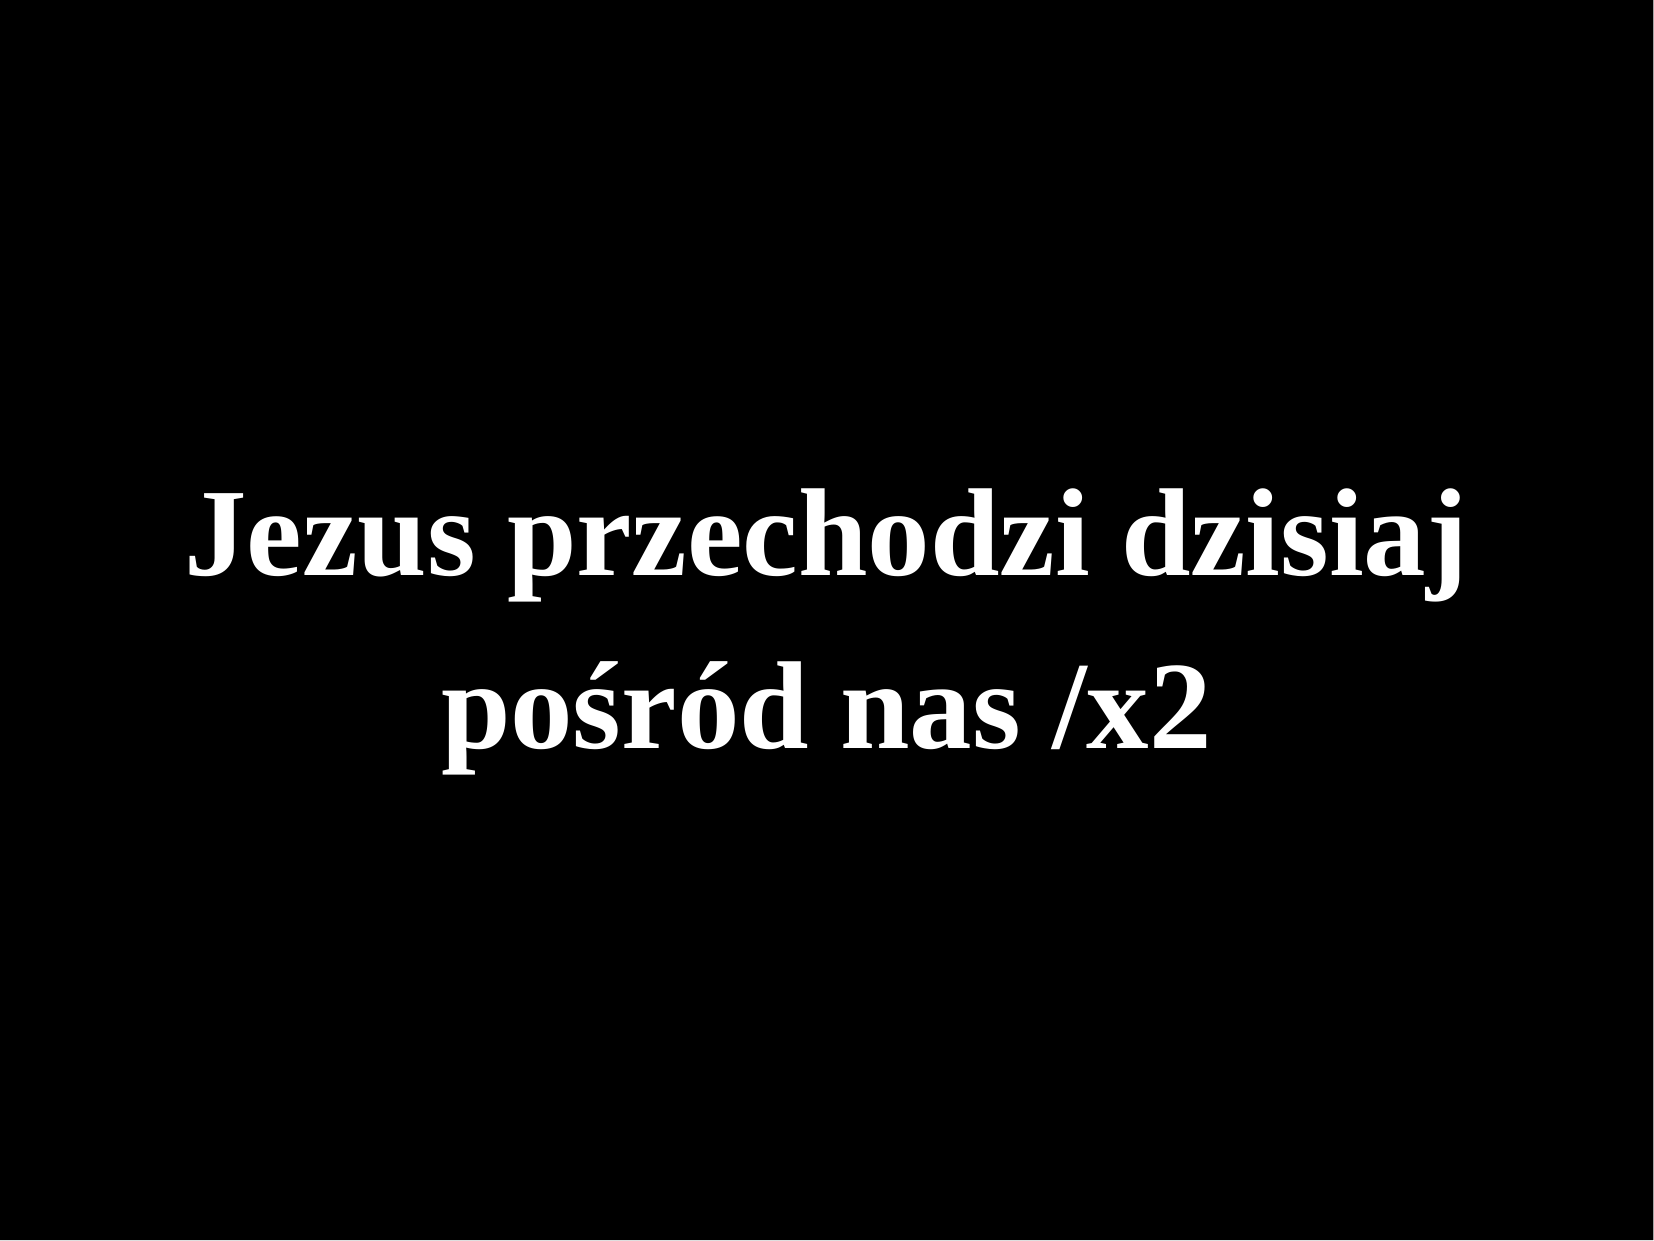

# Jezus przechodzi dzisiaj ppp pośród nas /x2